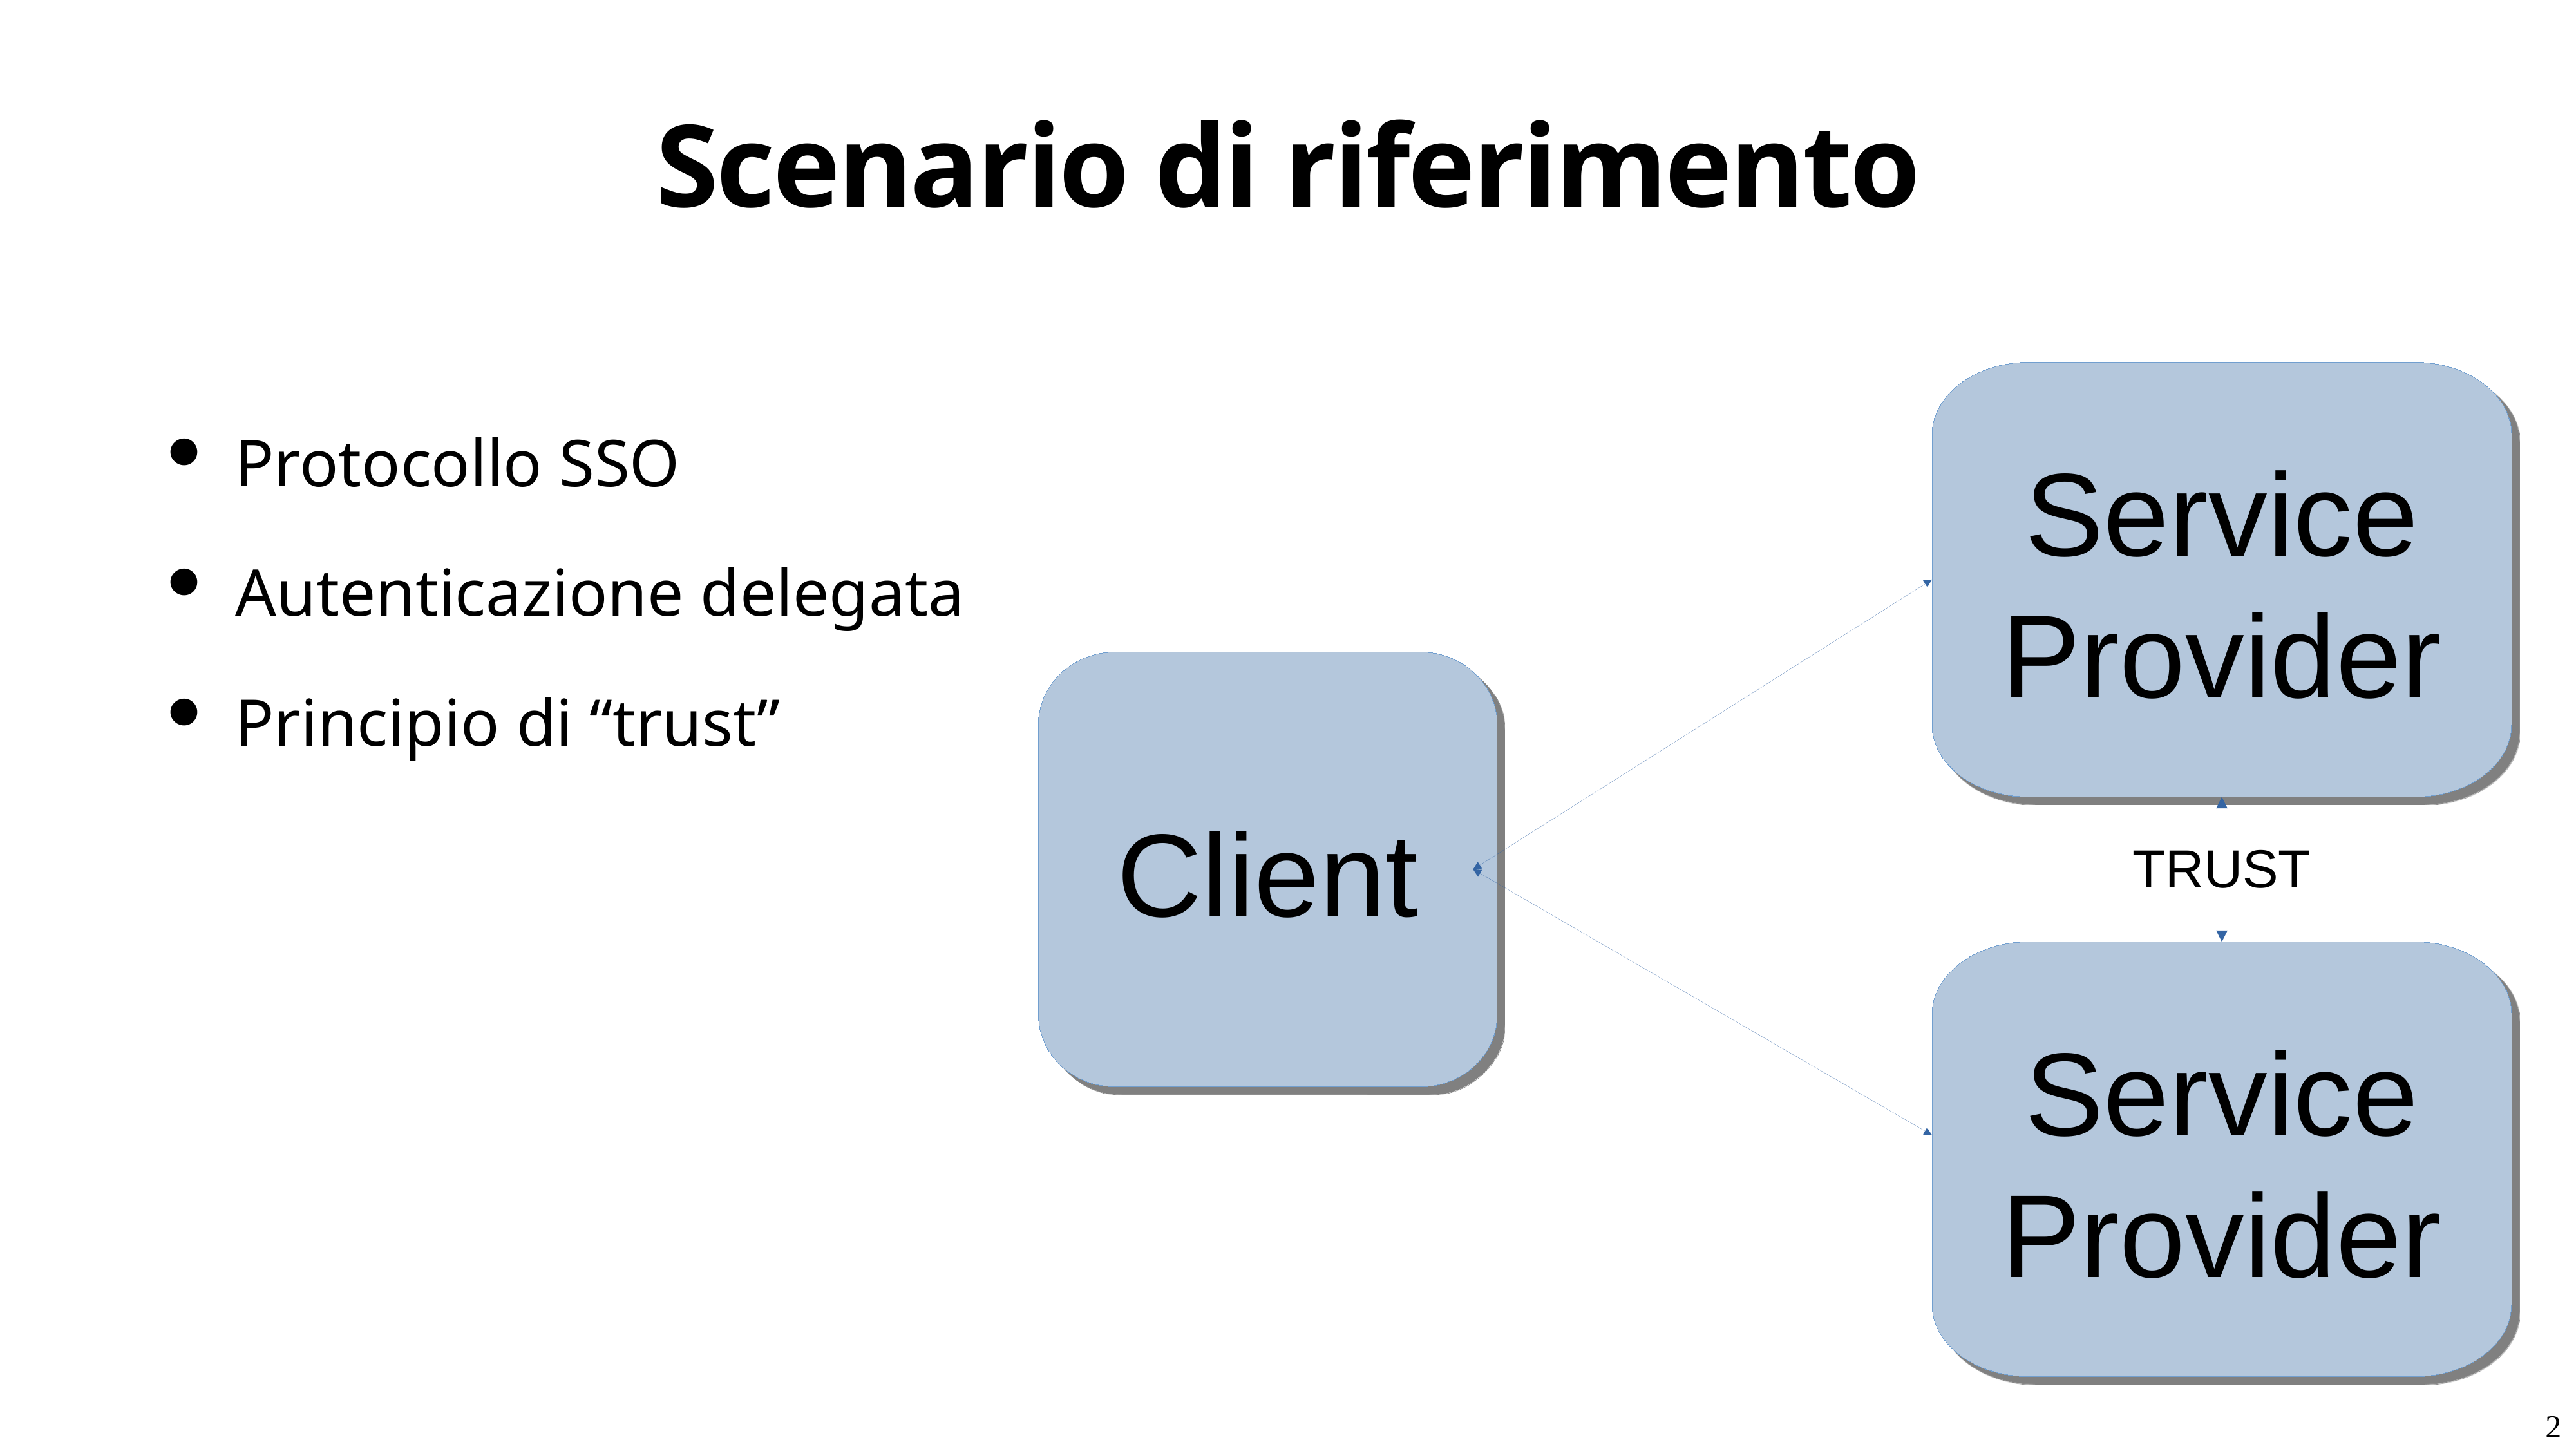

# Scenario di riferimento
Service Provider
Protocollo SSO
Autenticazione delegata
Principio di “trust”
Client
Service Provider